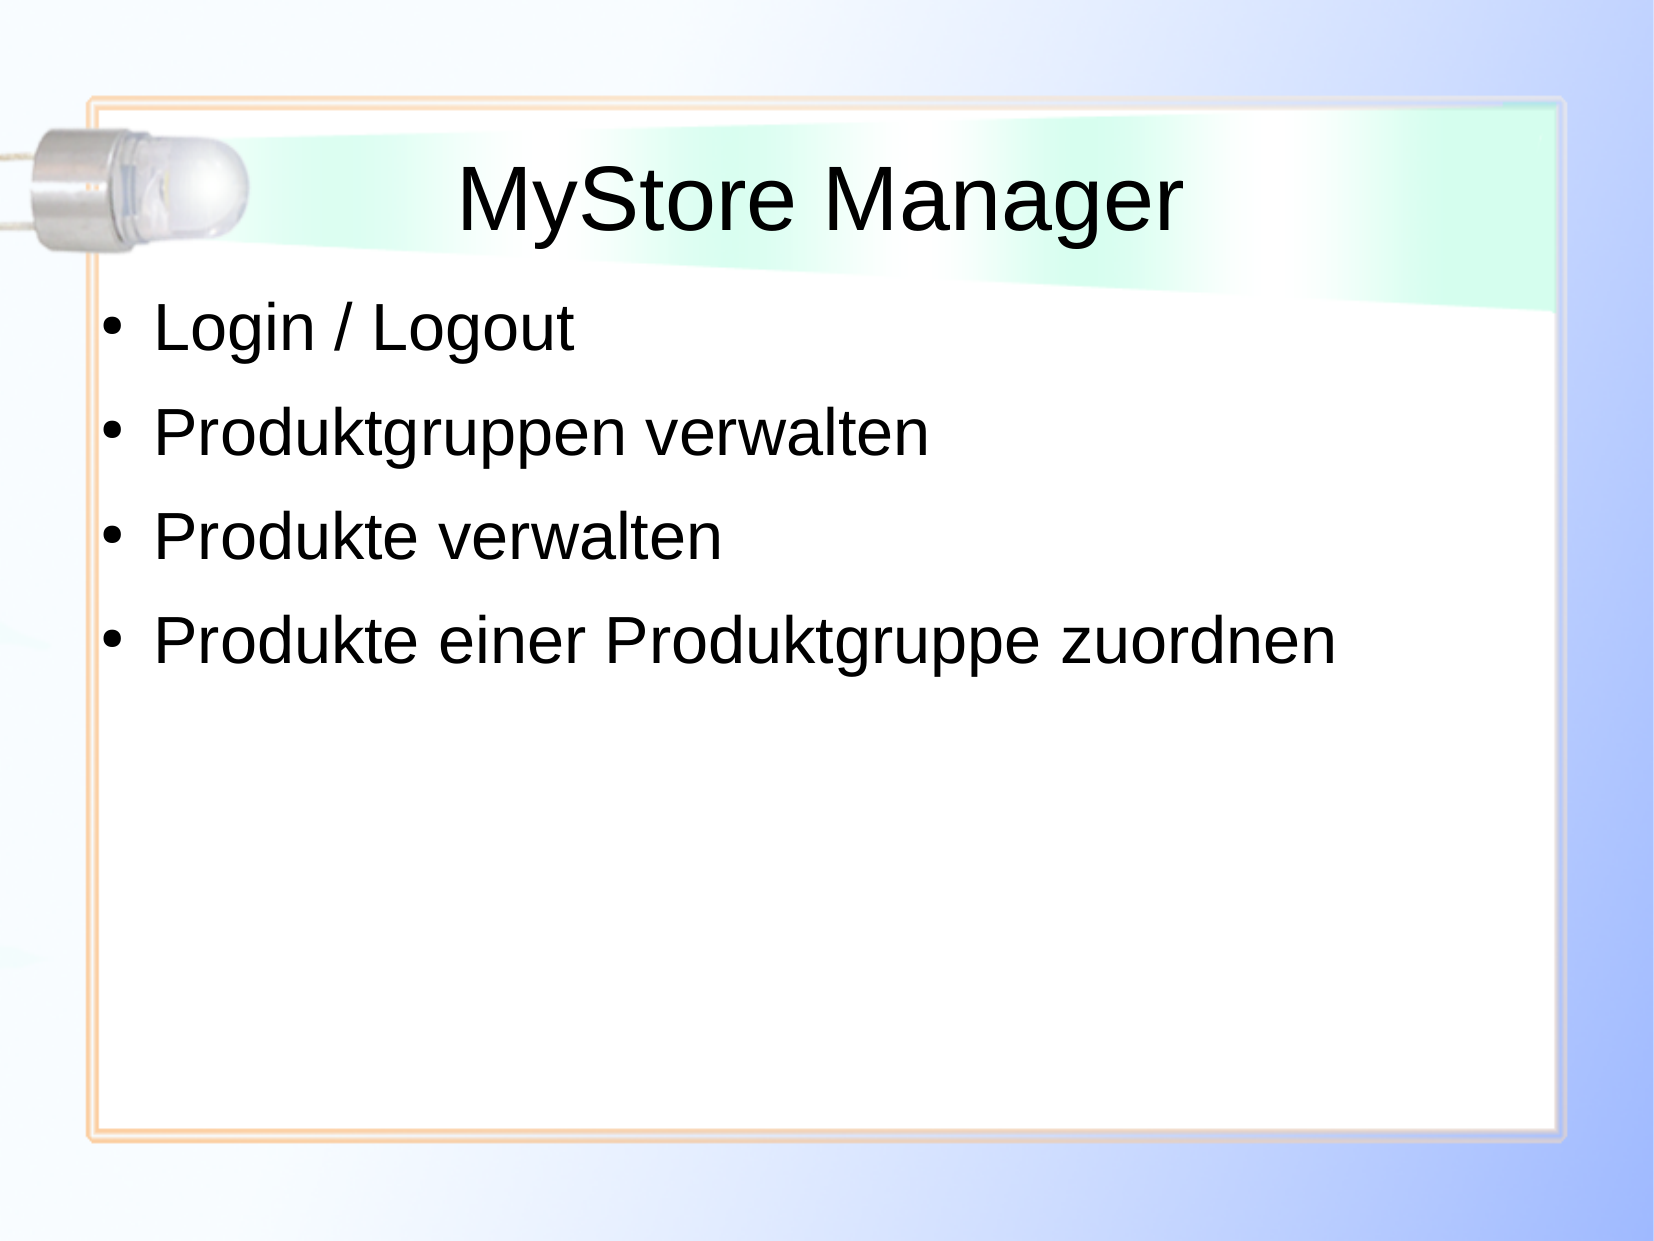

# MyStore Manager
Login / Logout
Produktgruppen verwalten
Produkte verwalten
Produkte einer Produktgruppe zuordnen